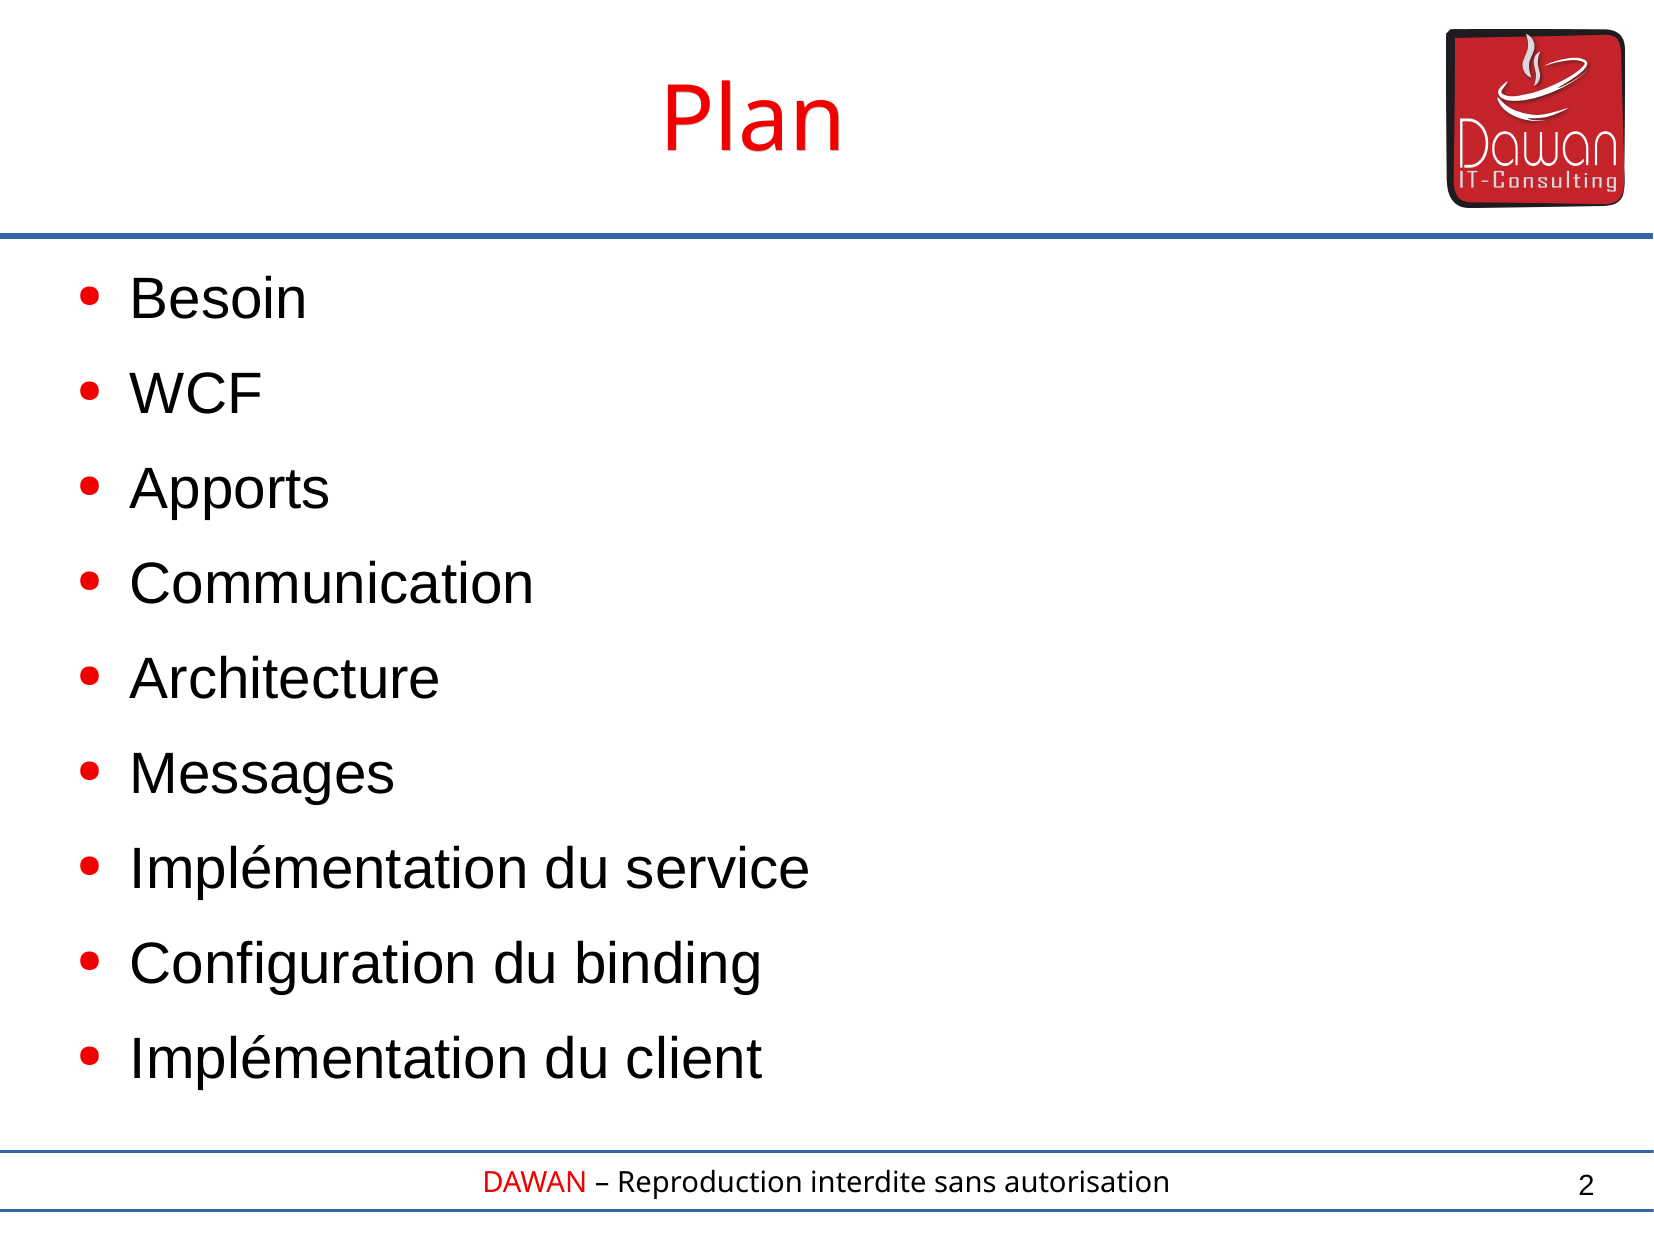

# Plan
Besoin
WCF
Apports
Communication
Architecture
Messages
Implémentation du service
Configuration du binding
Implémentation du client
2